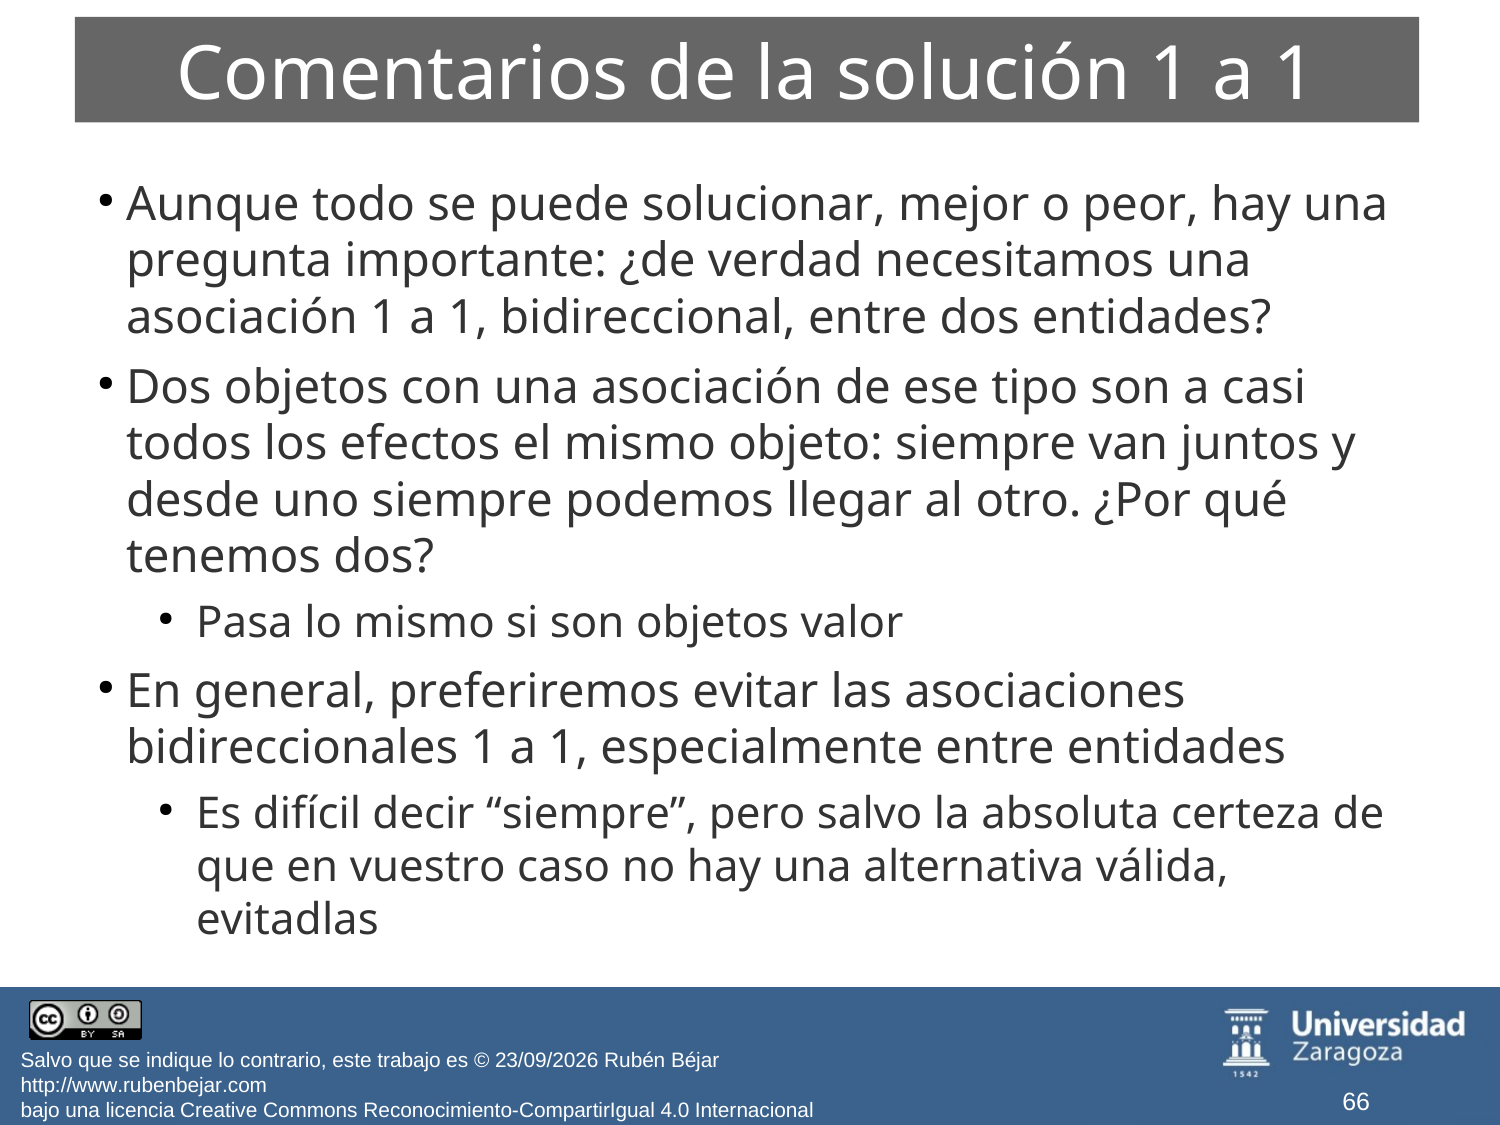

# Comentarios de la solución 1 a 1
Aunque todo se puede solucionar, mejor o peor, hay una pregunta importante: ¿de verdad necesitamos una asociación 1 a 1, bidireccional, entre dos entidades?
Dos objetos con una asociación de ese tipo son a casi todos los efectos el mismo objeto: siempre van juntos y desde uno siempre podemos llegar al otro. ¿Por qué tenemos dos?
Pasa lo mismo si son objetos valor
En general, preferiremos evitar las asociaciones bidireccionales 1 a 1, especialmente entre entidades
Es difícil decir “siempre”, pero salvo la absoluta certeza de que en vuestro caso no hay una alternativa válida, evitadlas